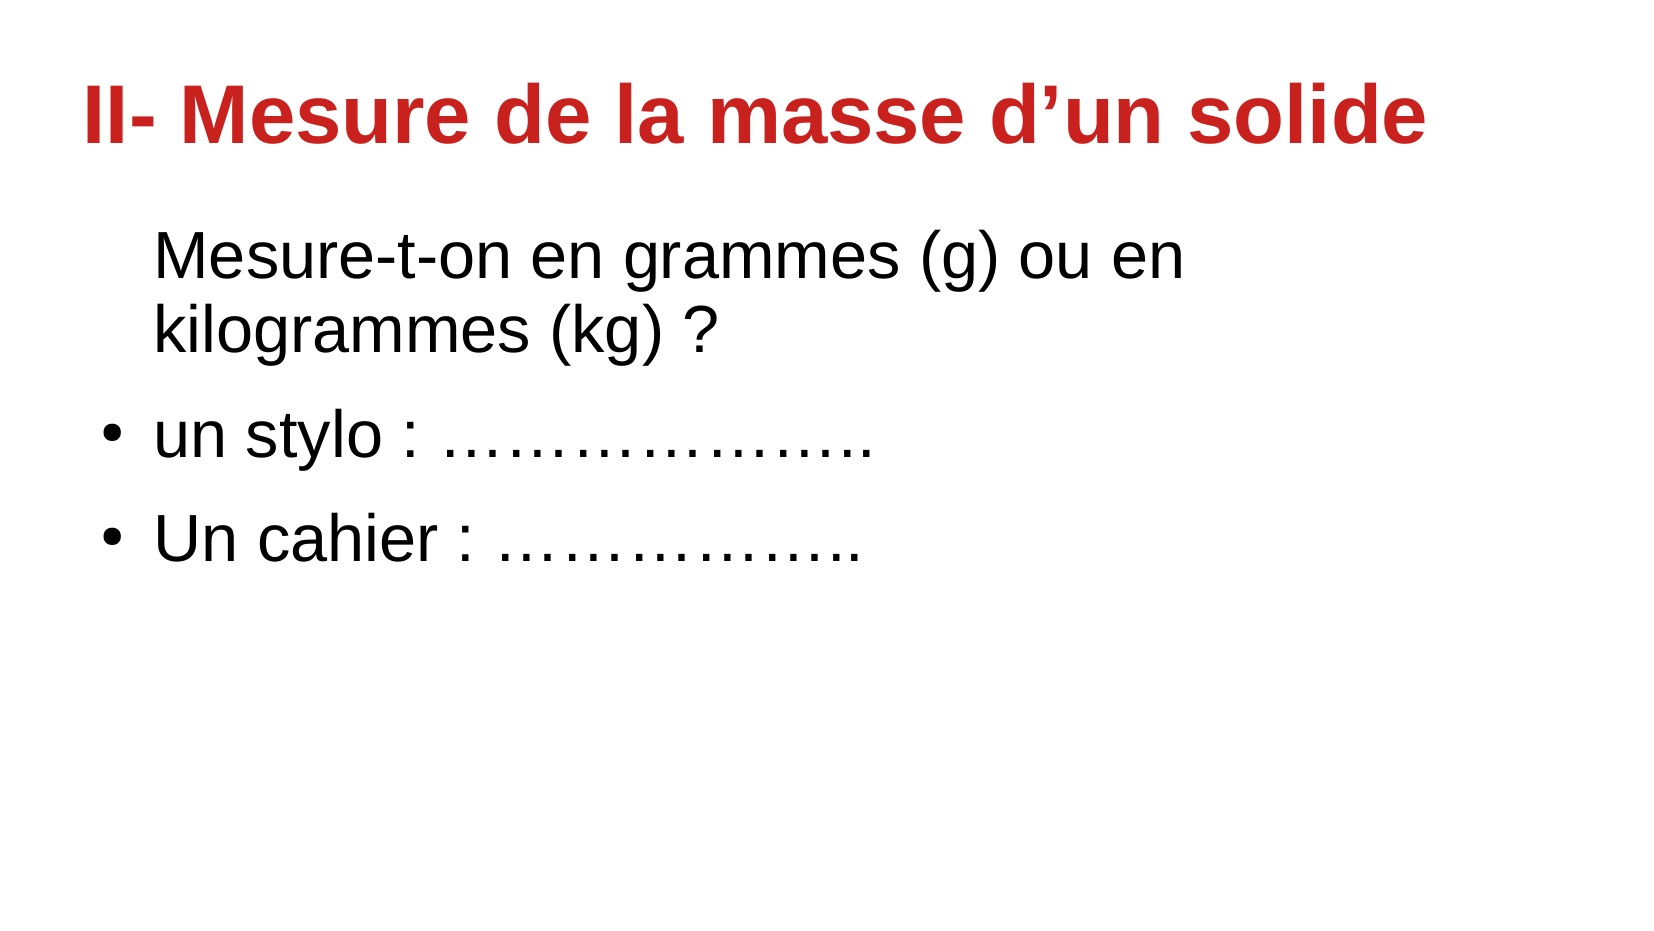

# II- Mesure de la masse d’un solide
Mesure-t-on en grammes (g) ou en kilogrammes (kg) ?
un stylo : ………………..
Un cahier : ……………..